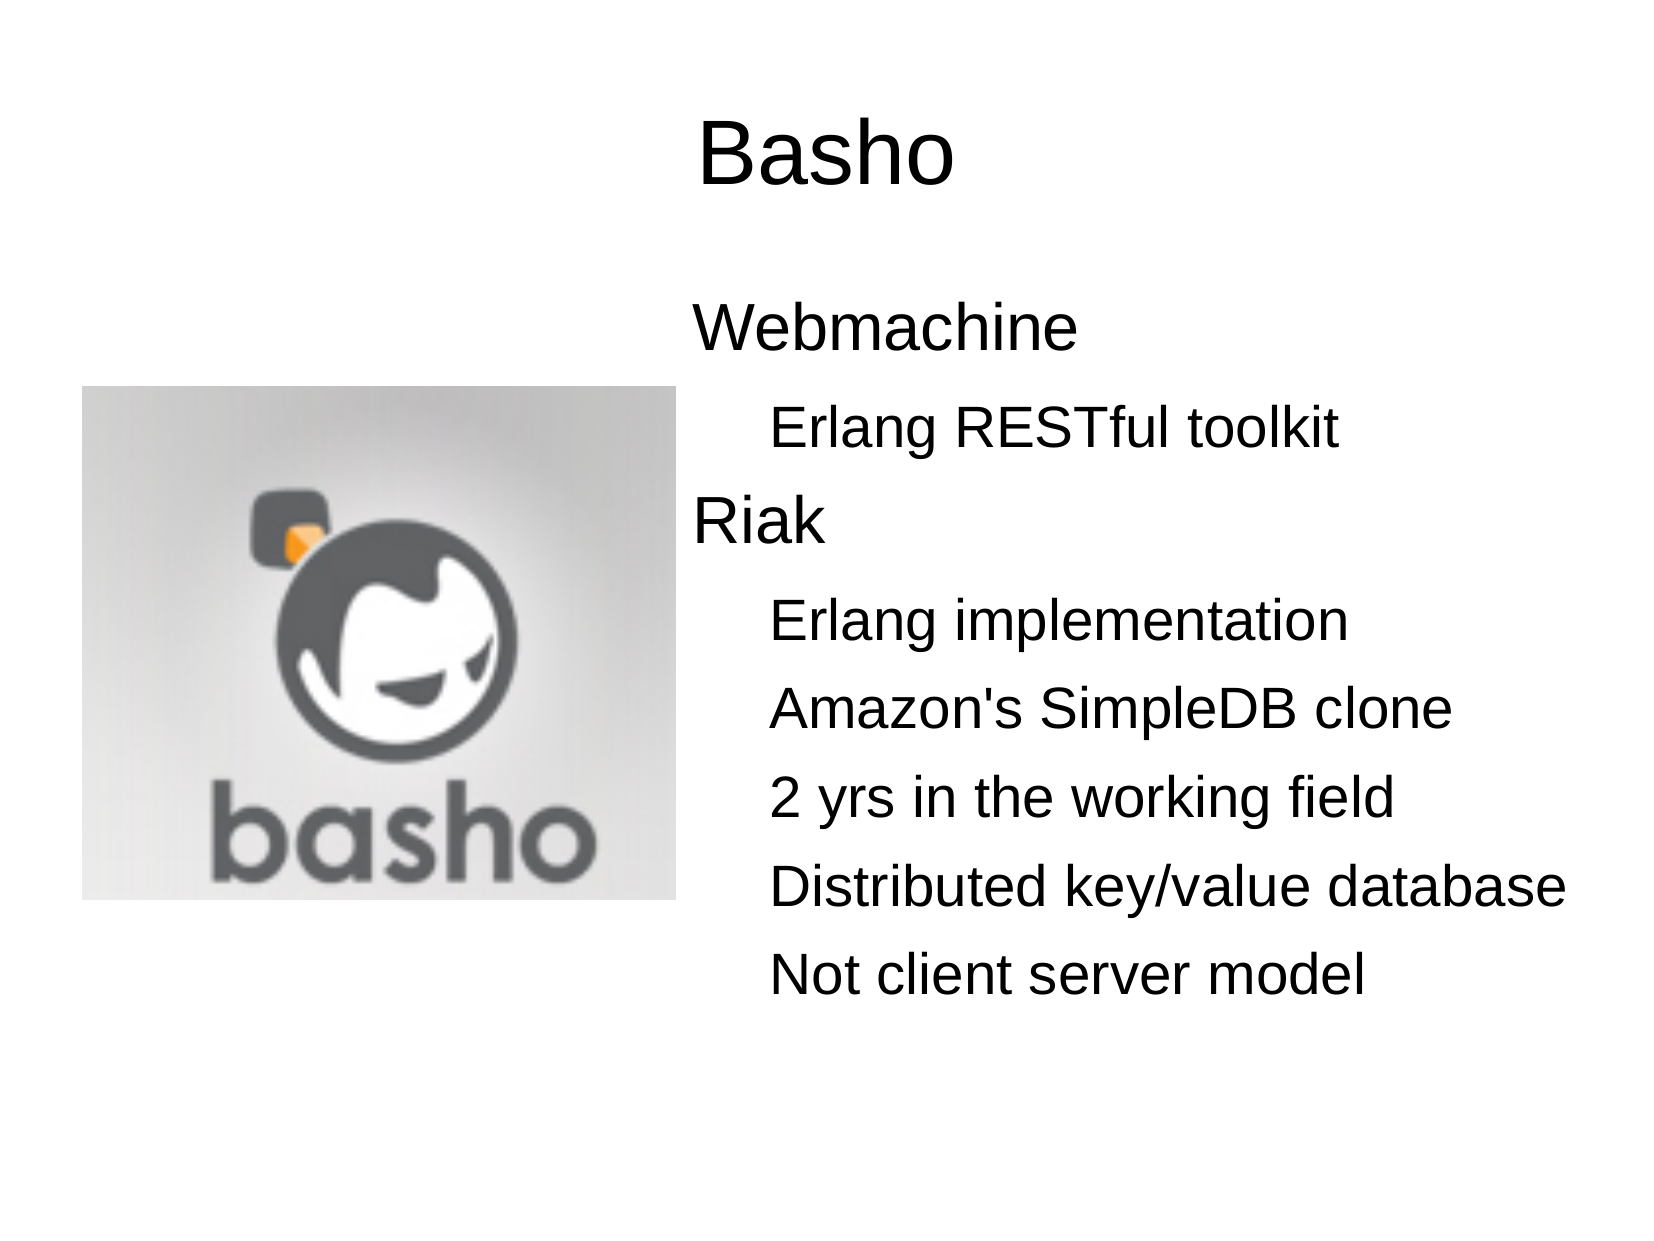

# Basho
Webmachine
Erlang RESTful toolkit
Riak
Erlang implementation
Amazon's SimpleDB clone
2 yrs in the working field
Distributed key/value database
Not client server model